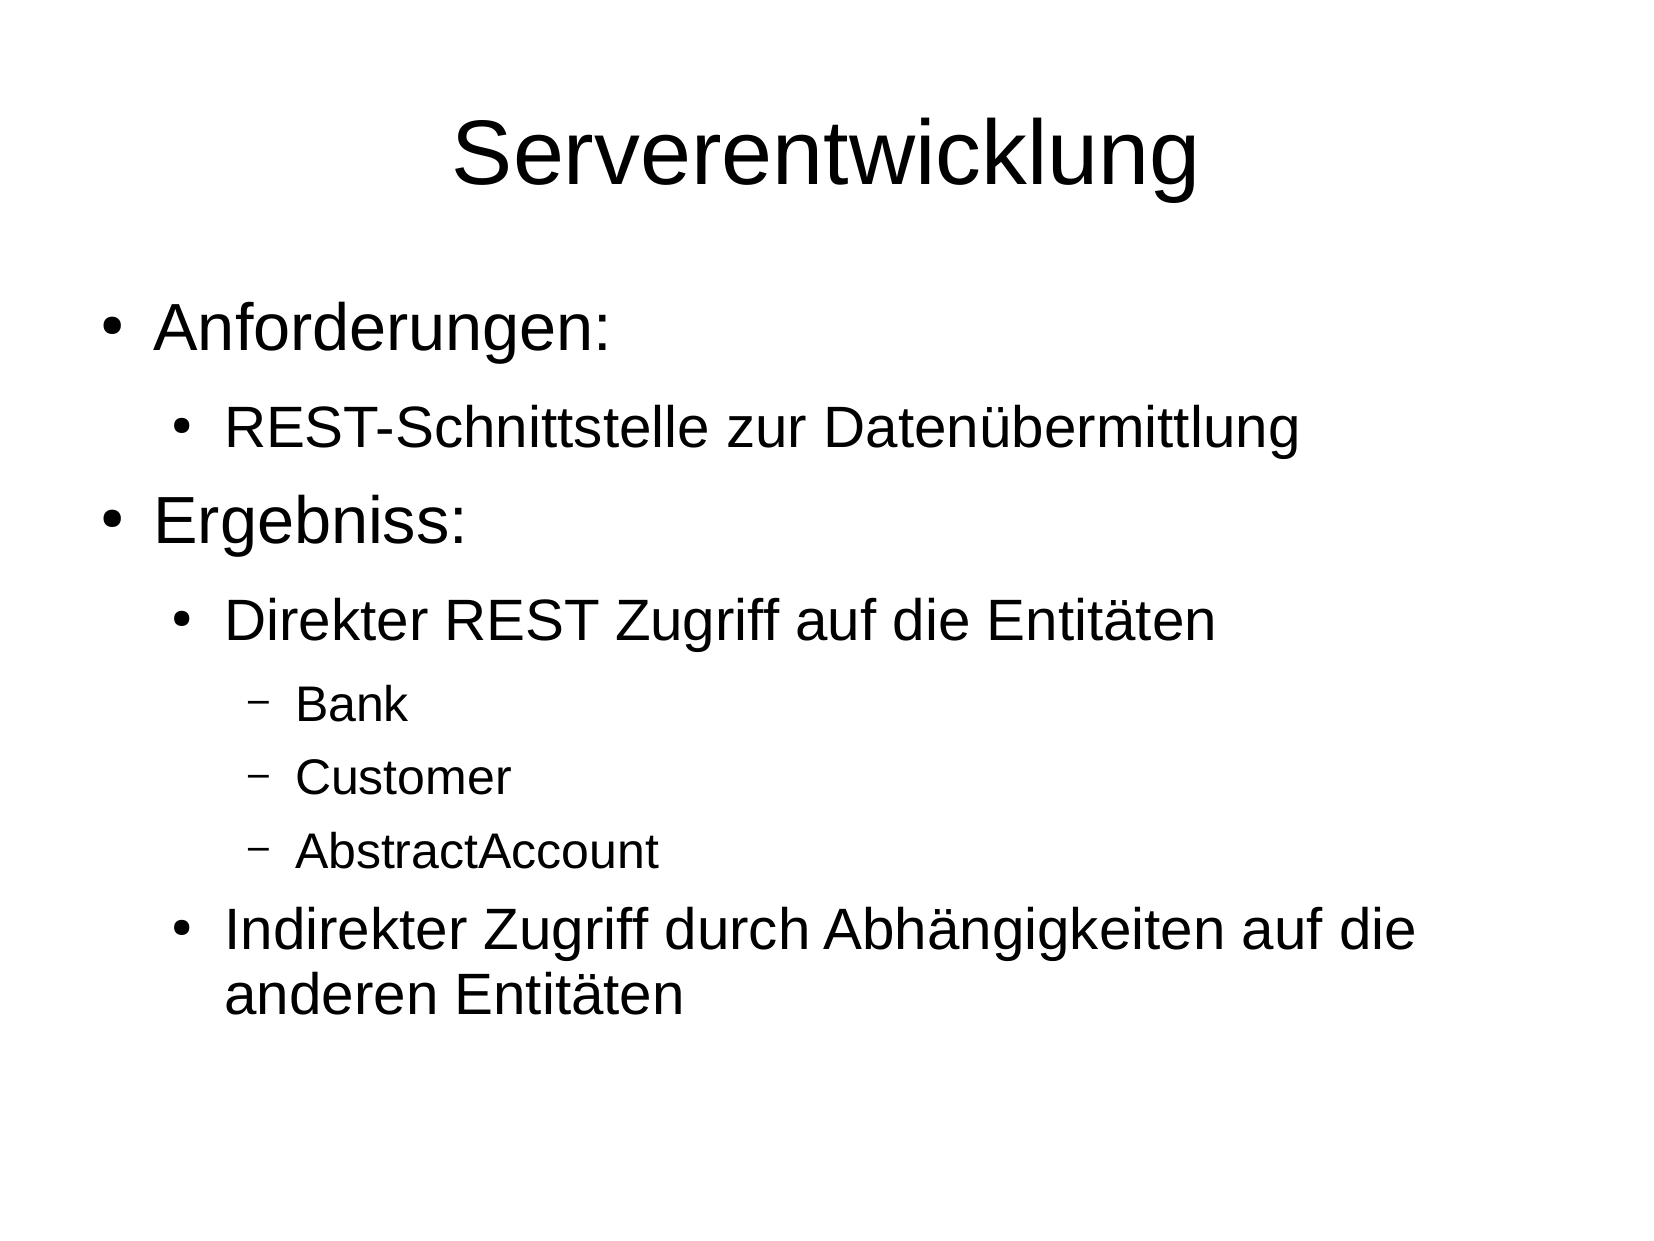

# Serverentwicklung
Anforderungen:
REST-Schnittstelle zur Datenübermittlung
Ergebniss:
Direkter REST Zugriff auf die Entitäten
Bank
Customer
AbstractAccount
Indirekter Zugriff durch Abhängigkeiten auf die anderen Entitäten